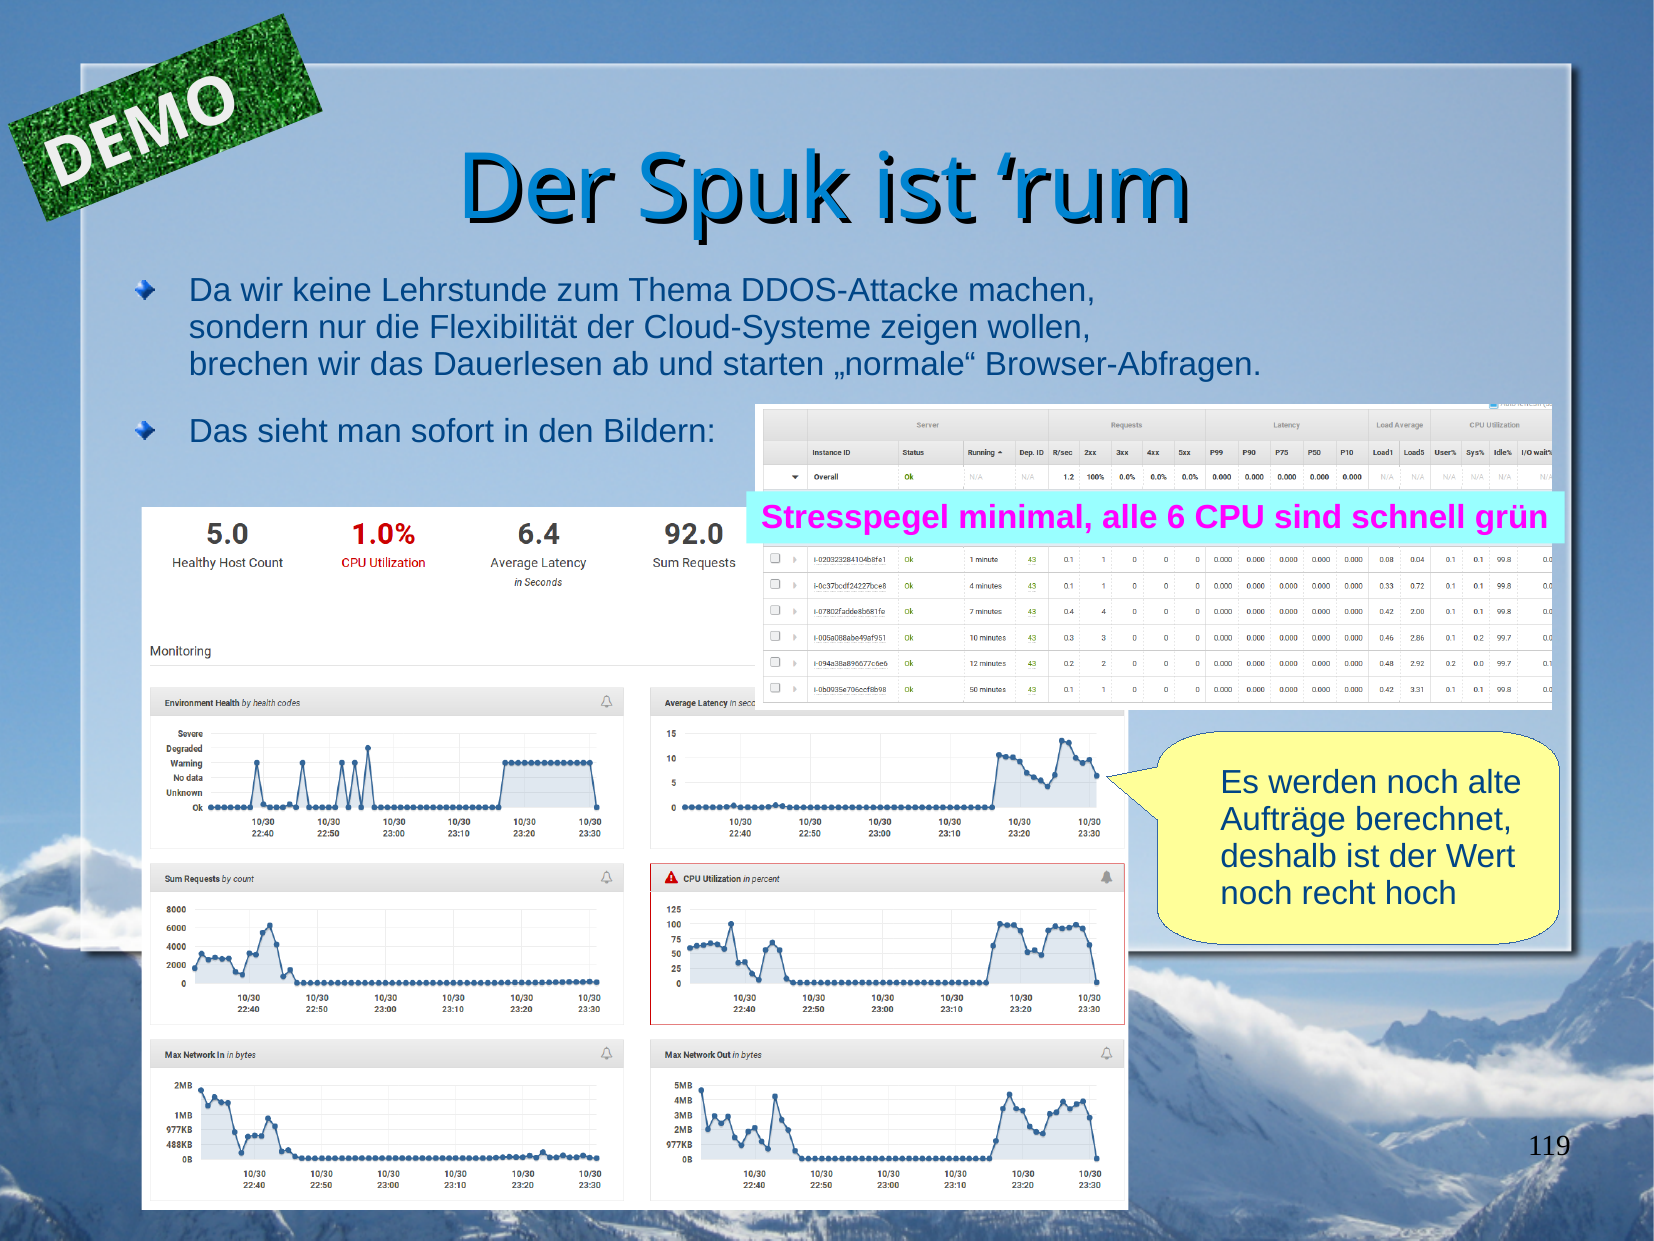

DEMO
# Der Spuk ist ‘rum
Da wir keine Lehrstunde zum Thema DDOS-Attacke machen,
sondern nur die Flexibilität der Cloud-Systeme zeigen wollen,
brechen wir das Dauerlesen ab und starten „normale“ Browser-Abfragen.
Das sieht man sofort in den Bildern:
Stresspegel minimal, alle 6 CPU sind schnell grün
Es werden noch alte
Aufträge berechnet,
deshalb ist der Wert
noch recht hoch
119